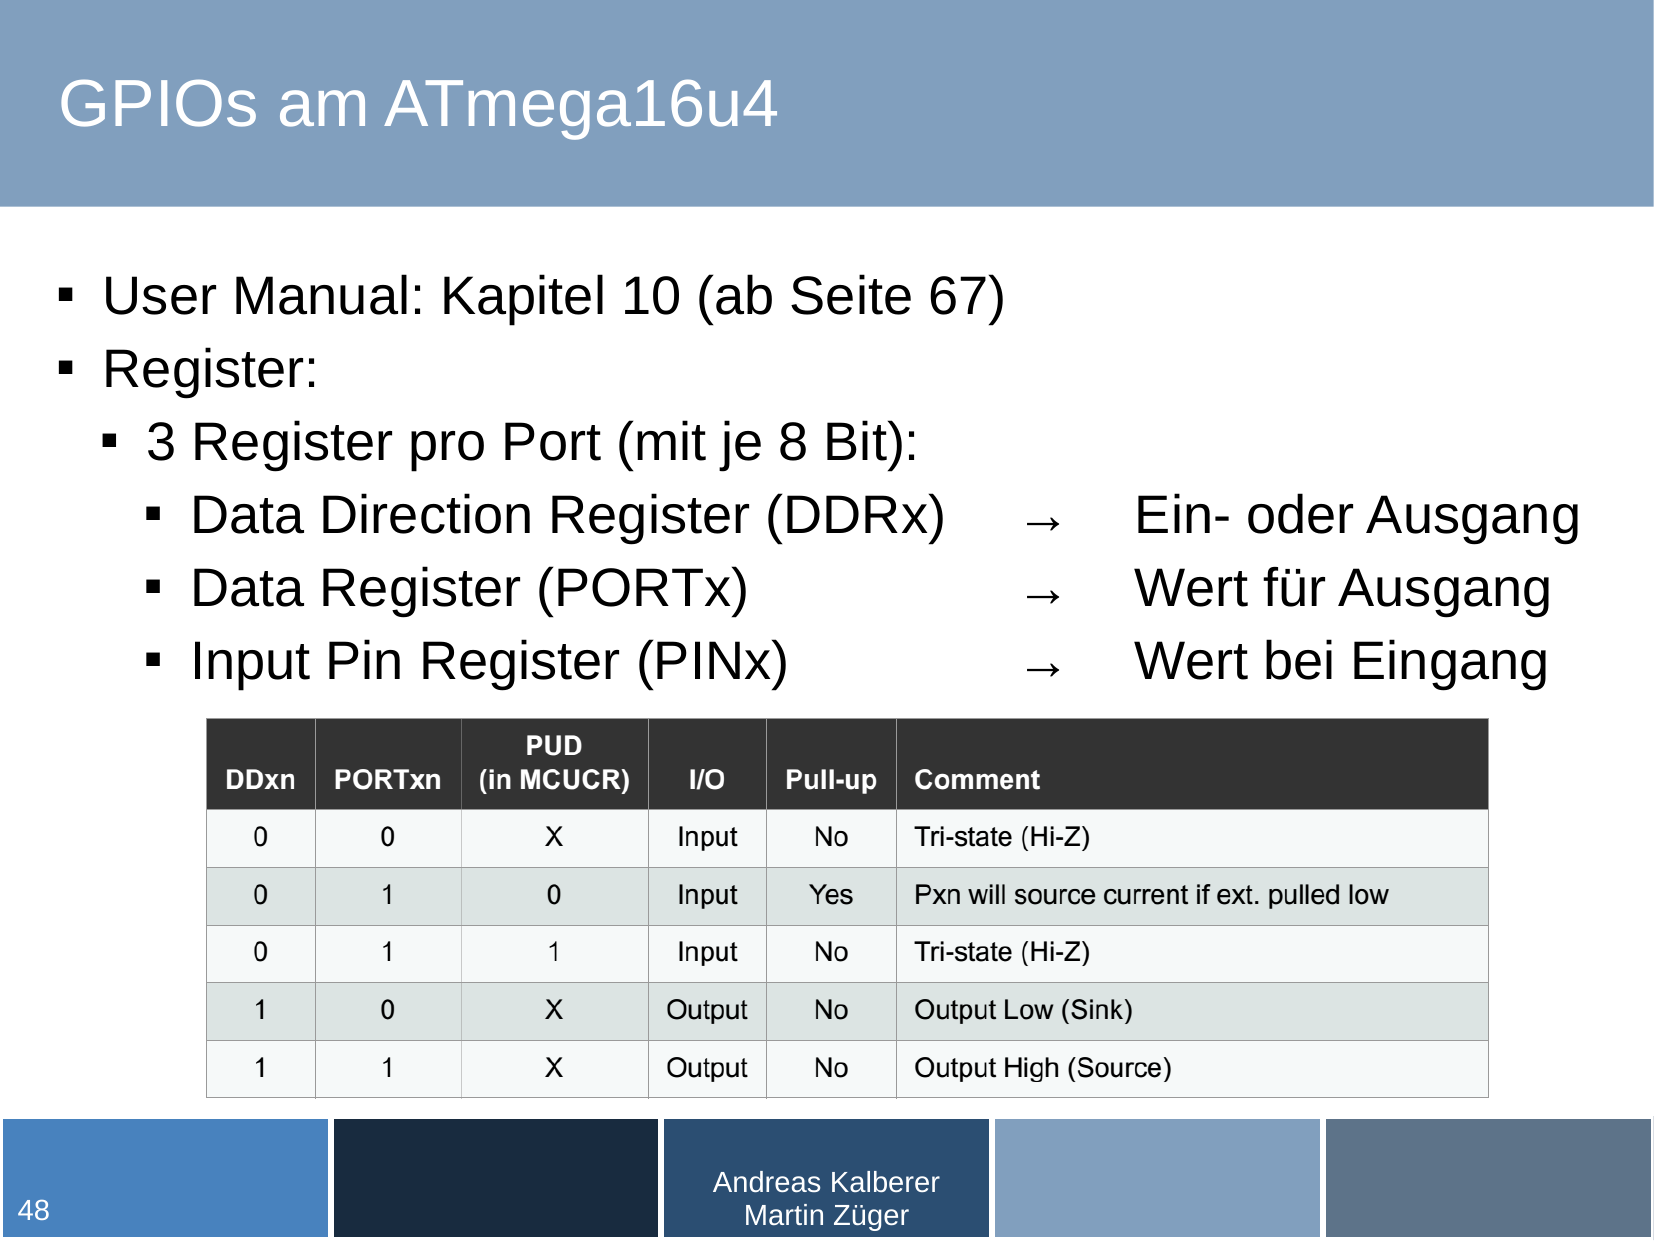

# GPIOs am ATmega16u4
User Manual: Kapitel 10 (ab Seite 67)
Register:
3 Register pro Port (mit je 8 Bit):
Data Direction Register (DDRx)		→		Ein- oder Ausgang
Data Register (PORTx)					→		Wert für Ausgang
Input Pin Register (PINx)				→		Wert bei Eingang
LibreOffice Productivity Suite
48